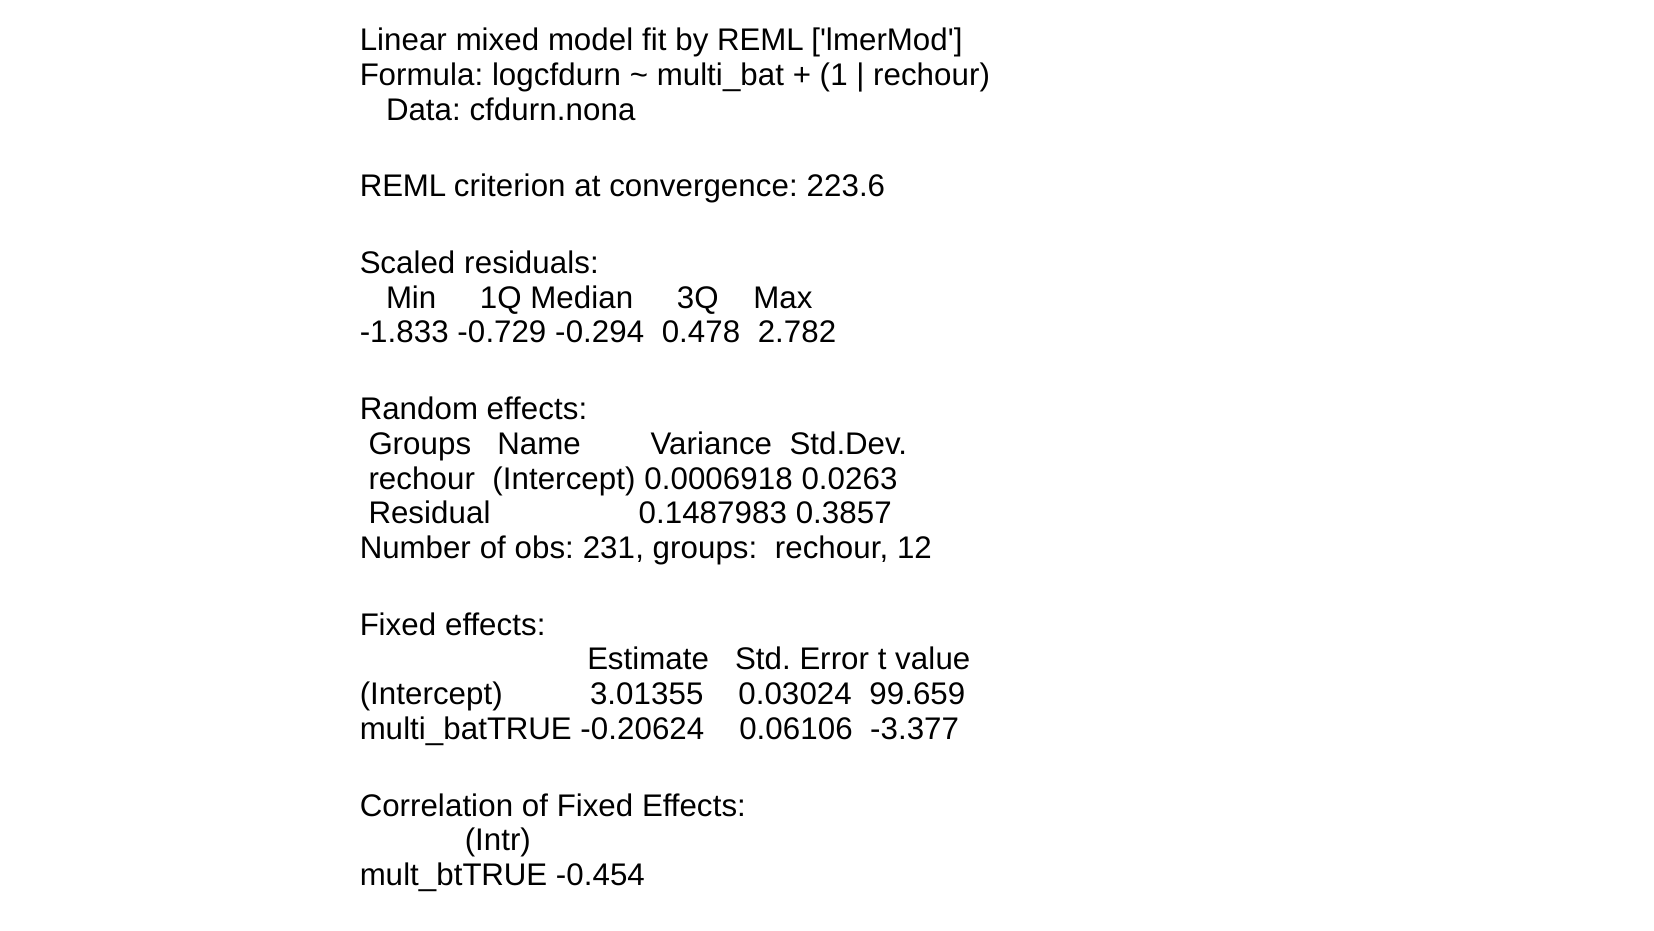

Linear mixed model fit by REML ['lmerMod']
Formula: logcfdurn ~ multi_bat + (1 | rechour)
 Data: cfdurn.nona
REML criterion at convergence: 223.6
Scaled residuals:
 Min 1Q Median 3Q Max
-1.833 -0.729 -0.294 0.478 2.782
Random effects:
 Groups Name Variance Std.Dev.
 rechour (Intercept) 0.0006918 0.0263
 Residual 0.1487983 0.3857
Number of obs: 231, groups: rechour, 12
Fixed effects:
 Estimate Std. Error t value
(Intercept) 3.01355 0.03024 99.659
multi_batTRUE -0.20624 0.06106 -3.377
Correlation of Fixed Effects:
 (Intr)
mult_btTRUE -0.454